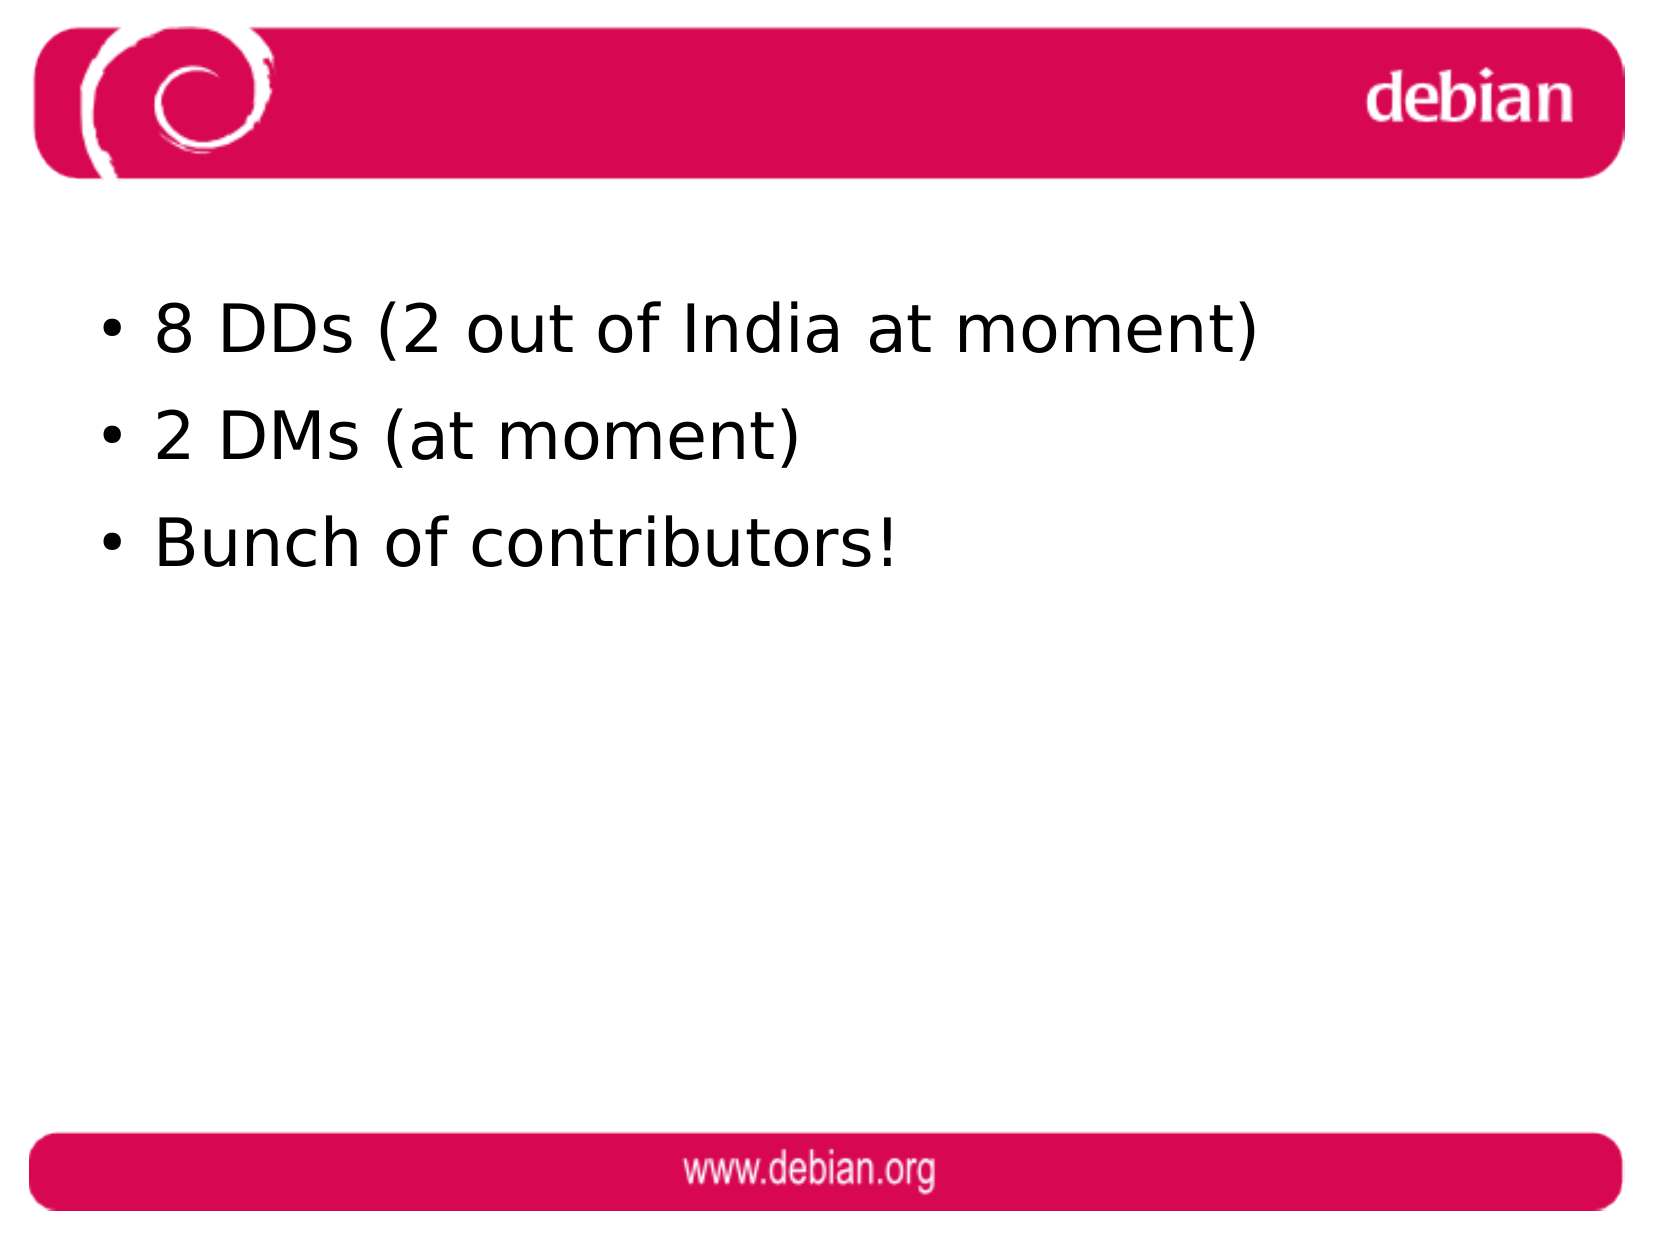

#
8 DDs (2 out of India at moment)
2 DMs (at moment)
Bunch of contributors!